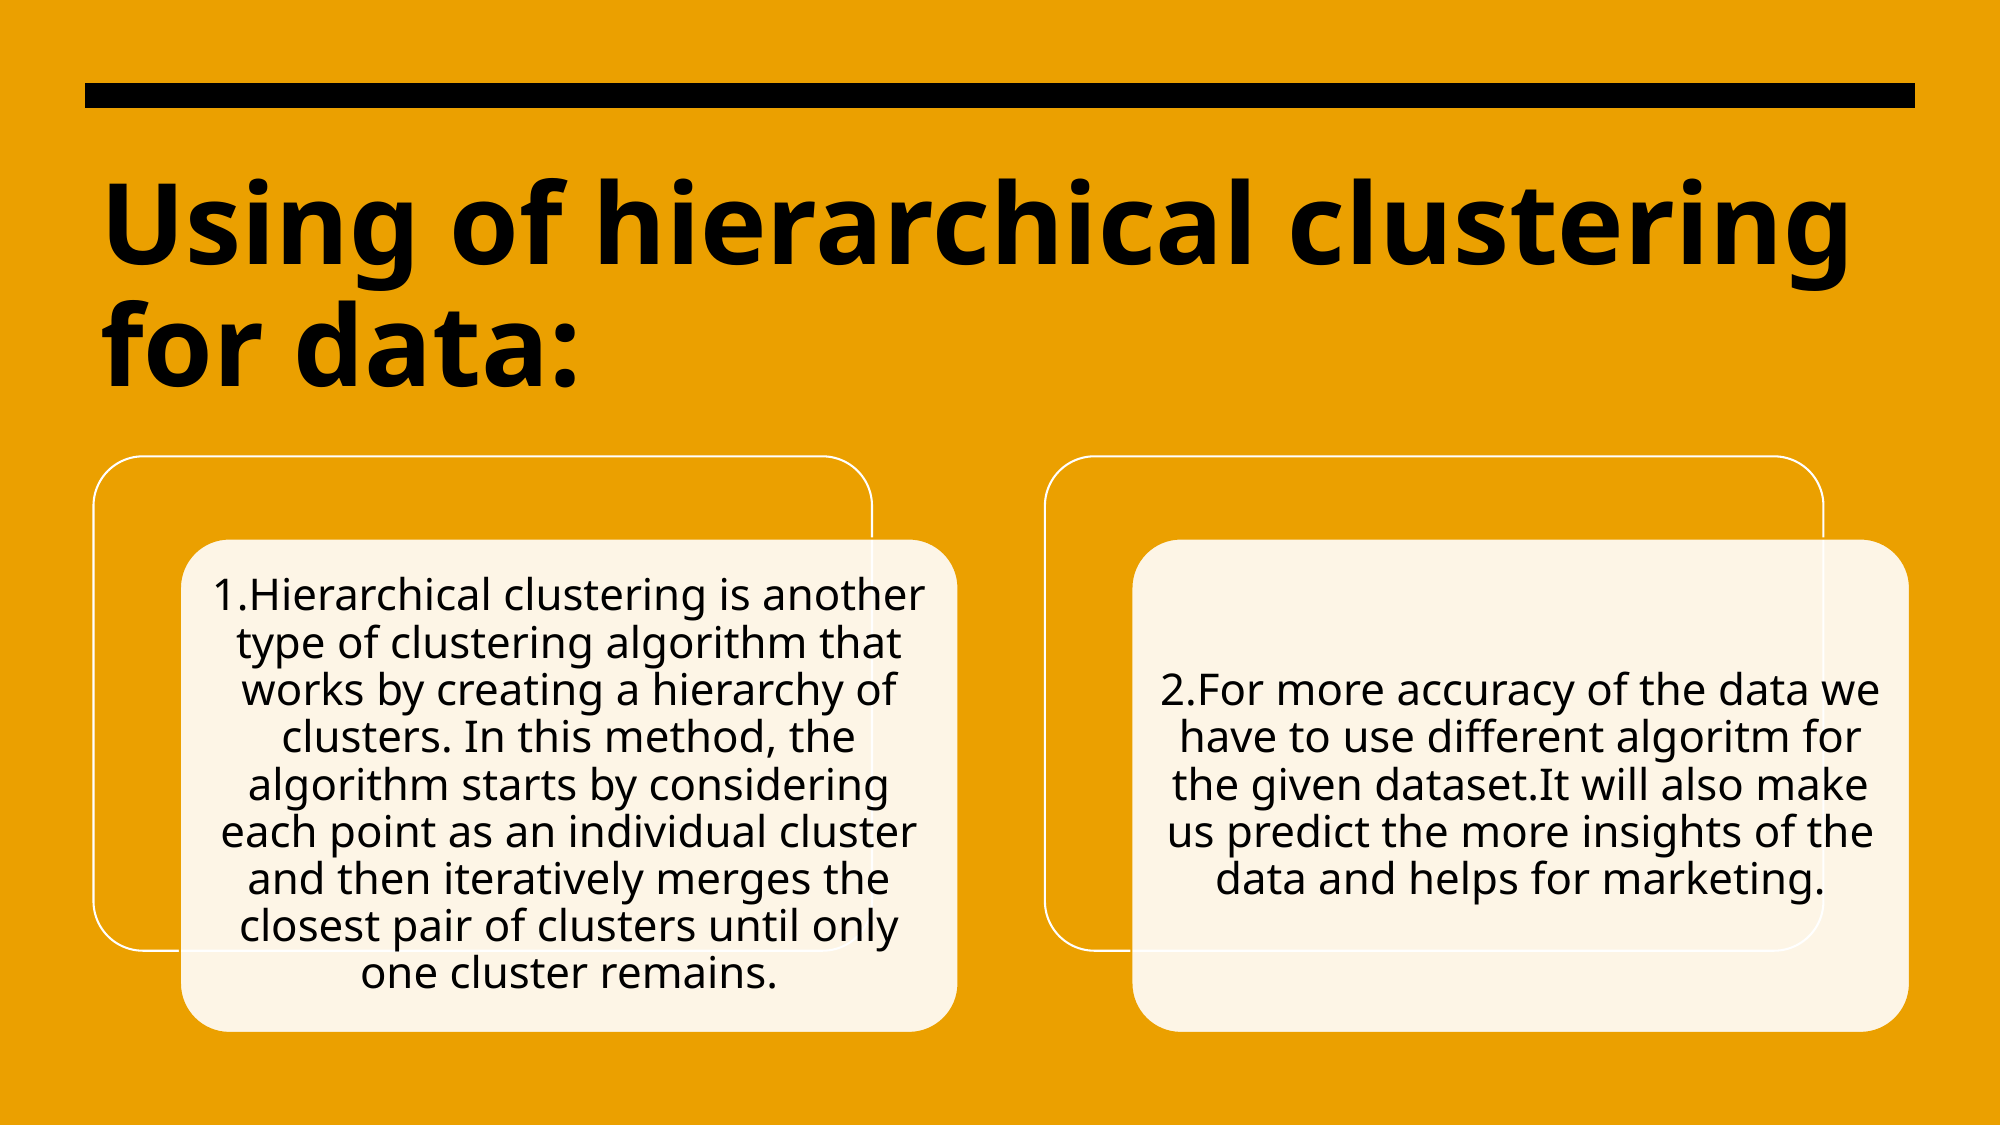

# Using of hierarchical clustering for data:
1.Hierarchical clustering is another type of clustering algorithm that works by creating a hierarchy of clusters. In this method, the algorithm starts by considering each point as an individual cluster and then iteratively merges the closest pair of clusters until only one cluster remains.
2.For more accuracy of the data we have to use different algoritm for the given dataset.It will also make us predict the more insights of the data and helps for marketing.